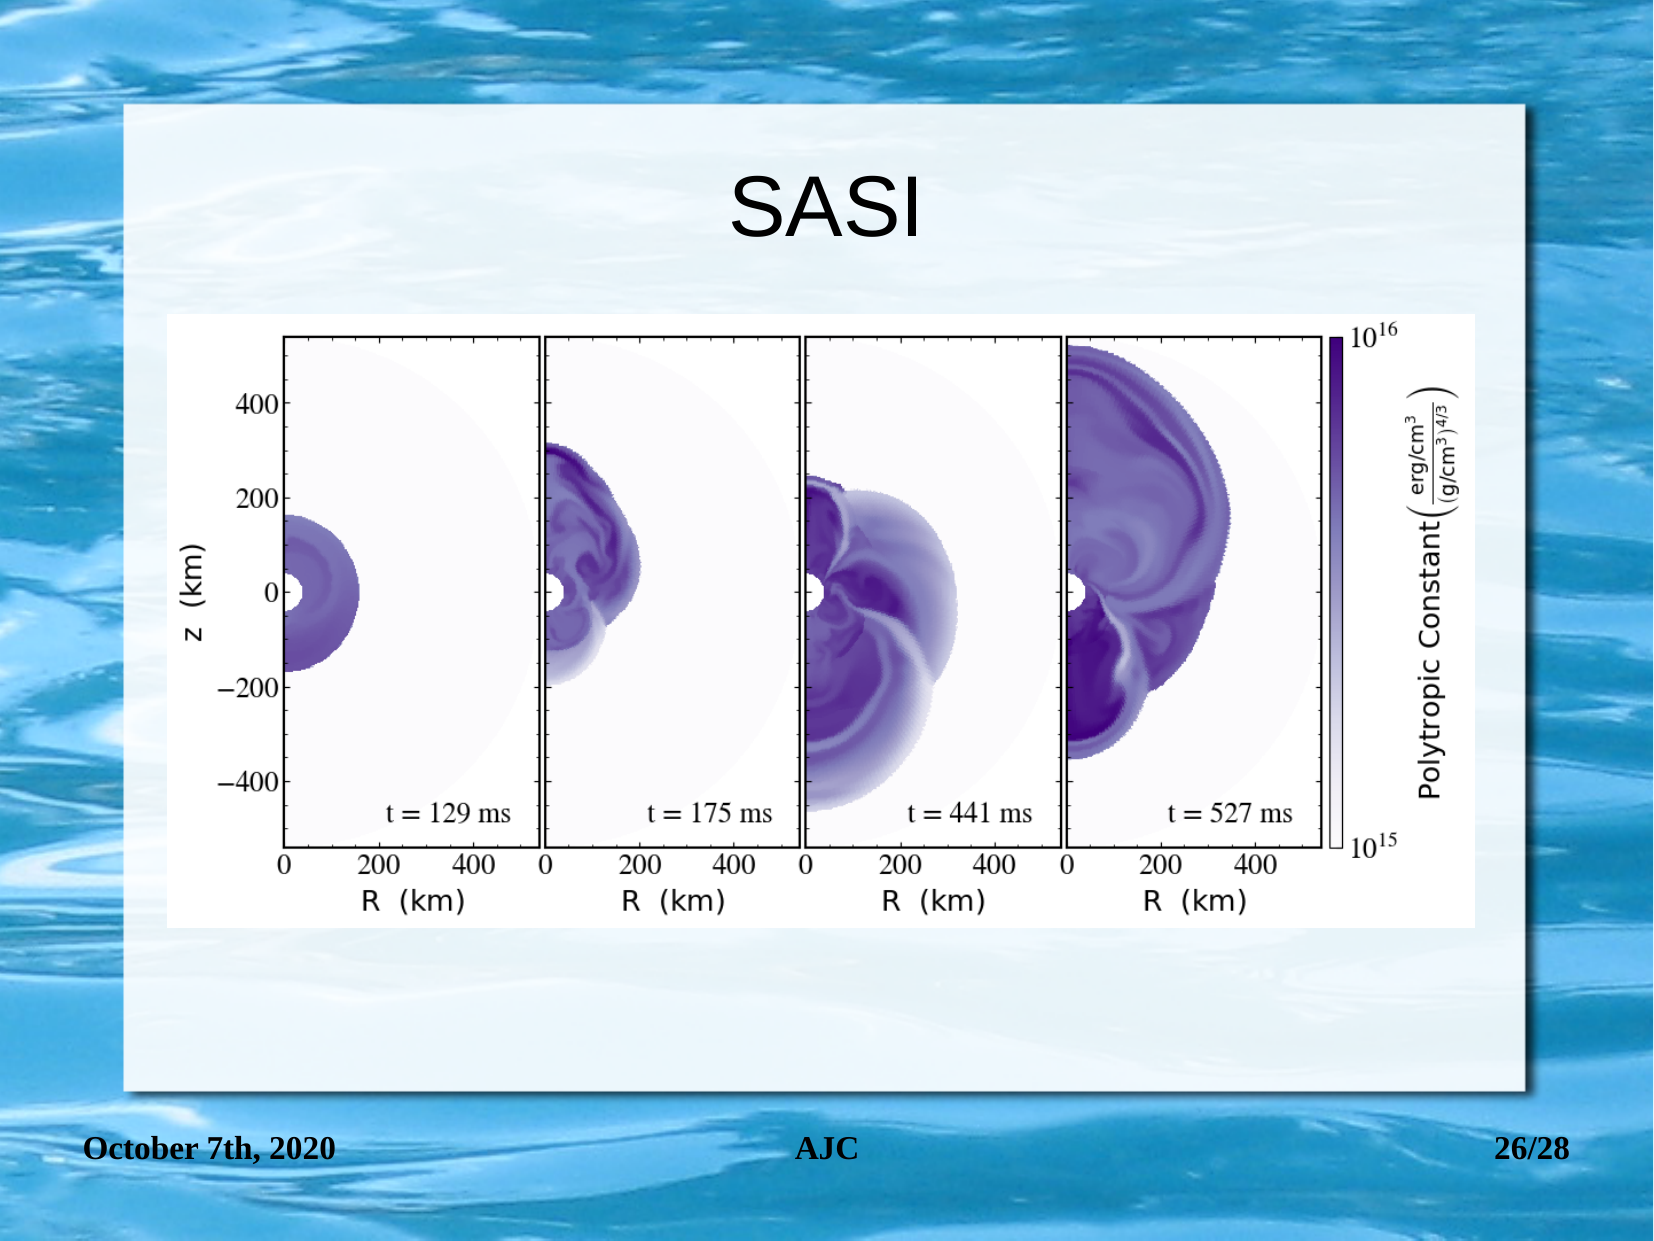

# SASI
October 7th, 2020
AJC
26